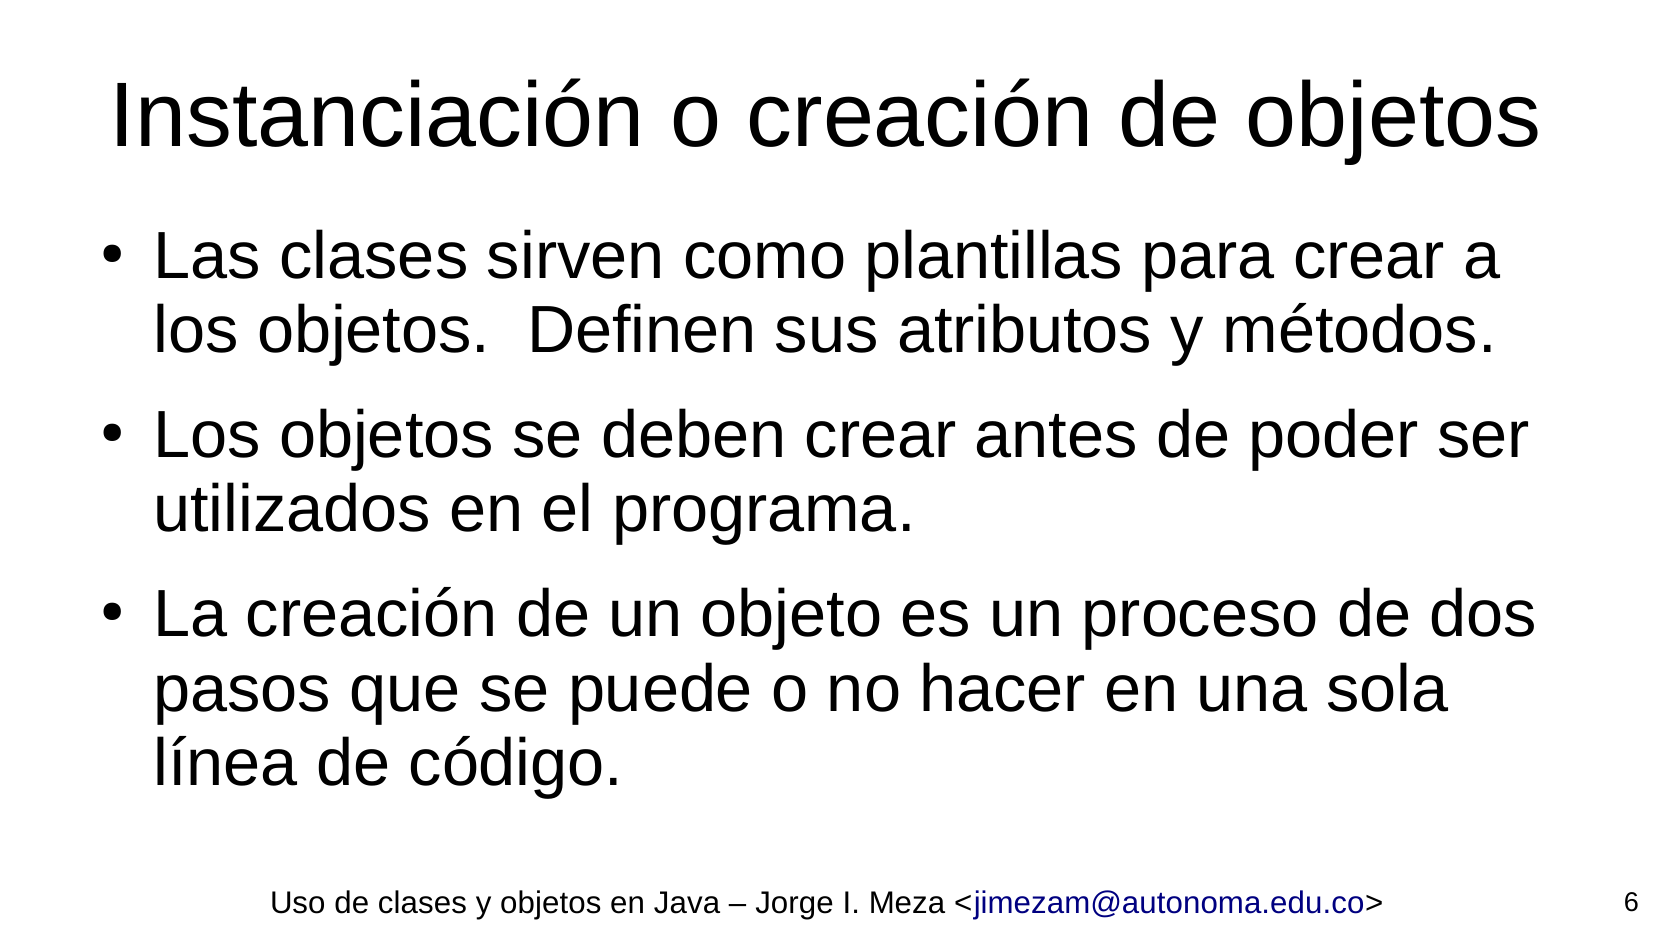

# Instanciación o creación de objetos
Las clases sirven como plantillas para crear a los objetos. Definen sus atributos y métodos.
Los objetos se deben crear antes de poder ser utilizados en el programa.
La creación de un objeto es un proceso de dos pasos que se puede o no hacer en una sola línea de código.